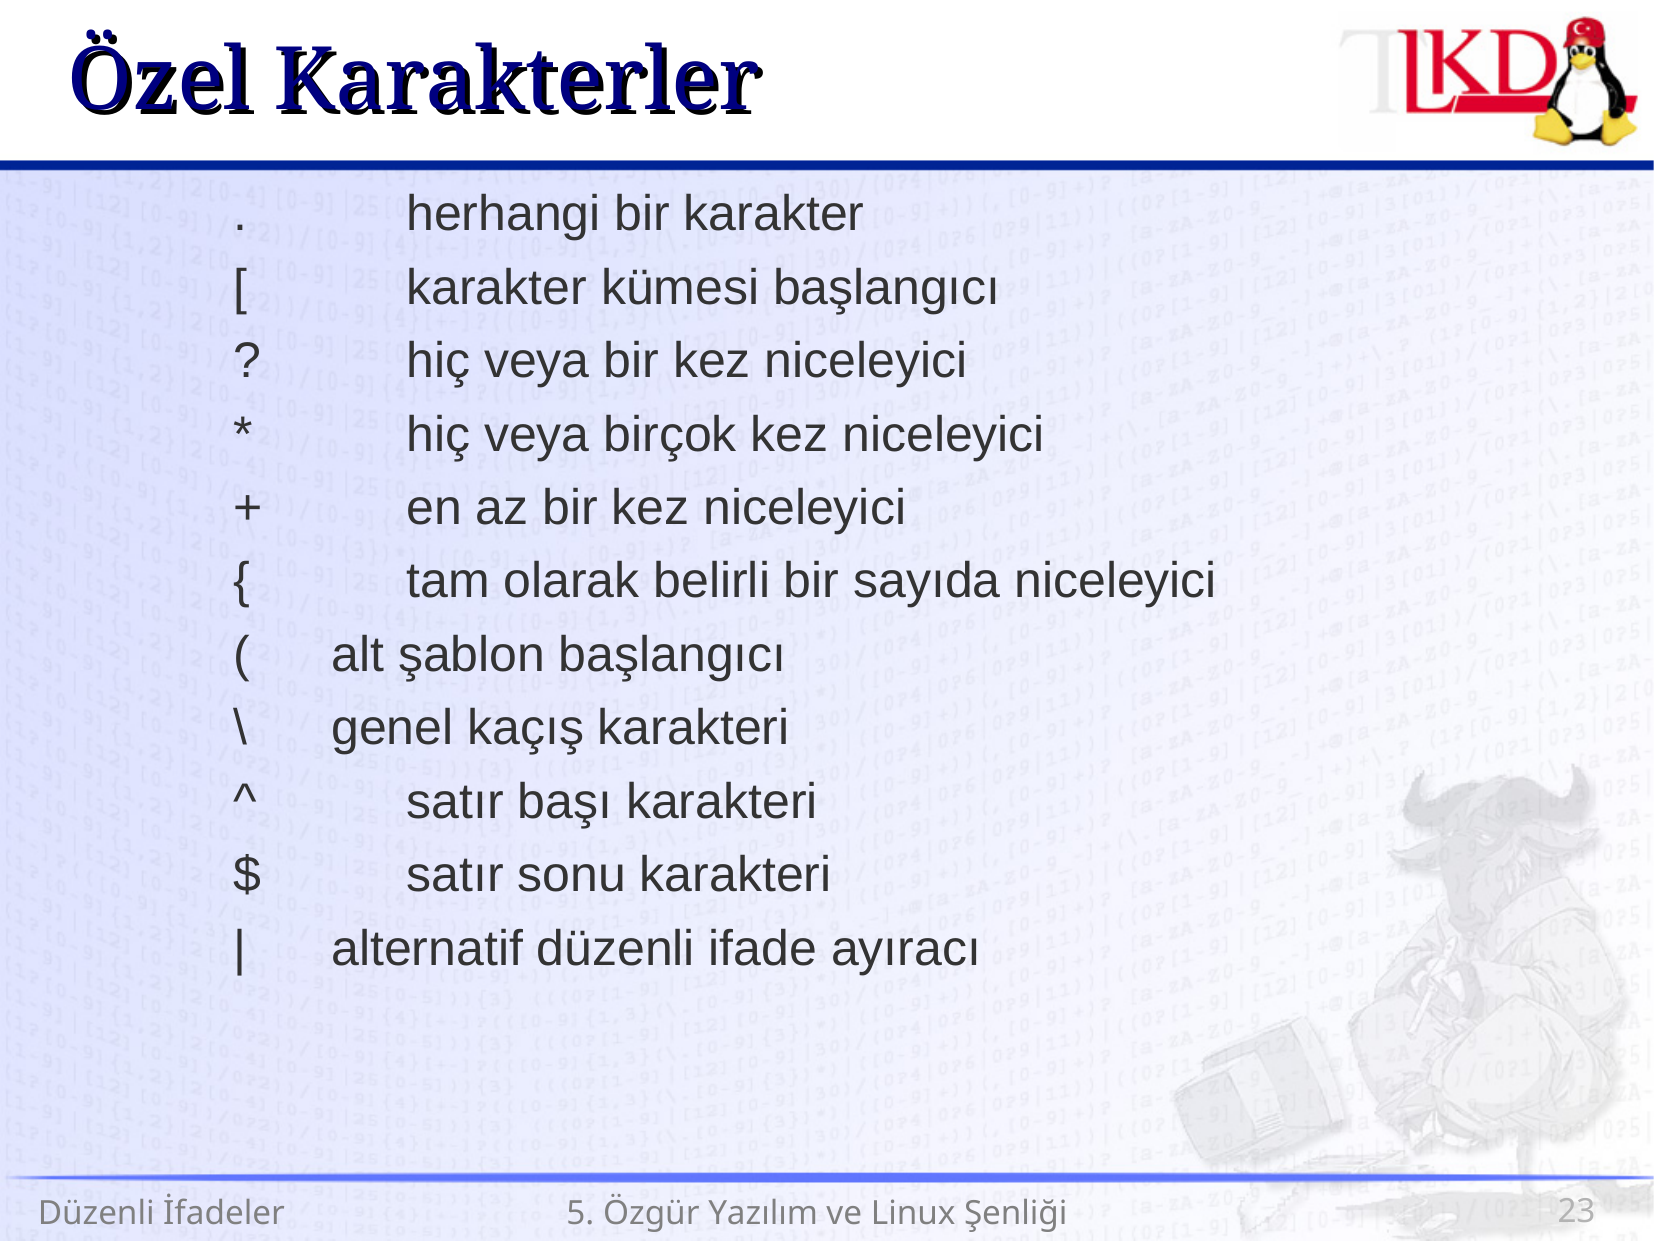

# Özel Karakterler
. 	herhangi bir karakter
[ 	karakter kümesi başlangıcı
? 	hiç veya bir kez niceleyici
* 	hiç veya birçok kez niceleyici
+	en az bir kez niceleyici
{ 	tam olarak belirli bir sayıda niceleyici
(	alt şablon başlangıcı
\	genel kaçış karakteri
^	satır başı karakteri
$	satır sonu karakteri
|	alternatif düzenli ifade ayıracı